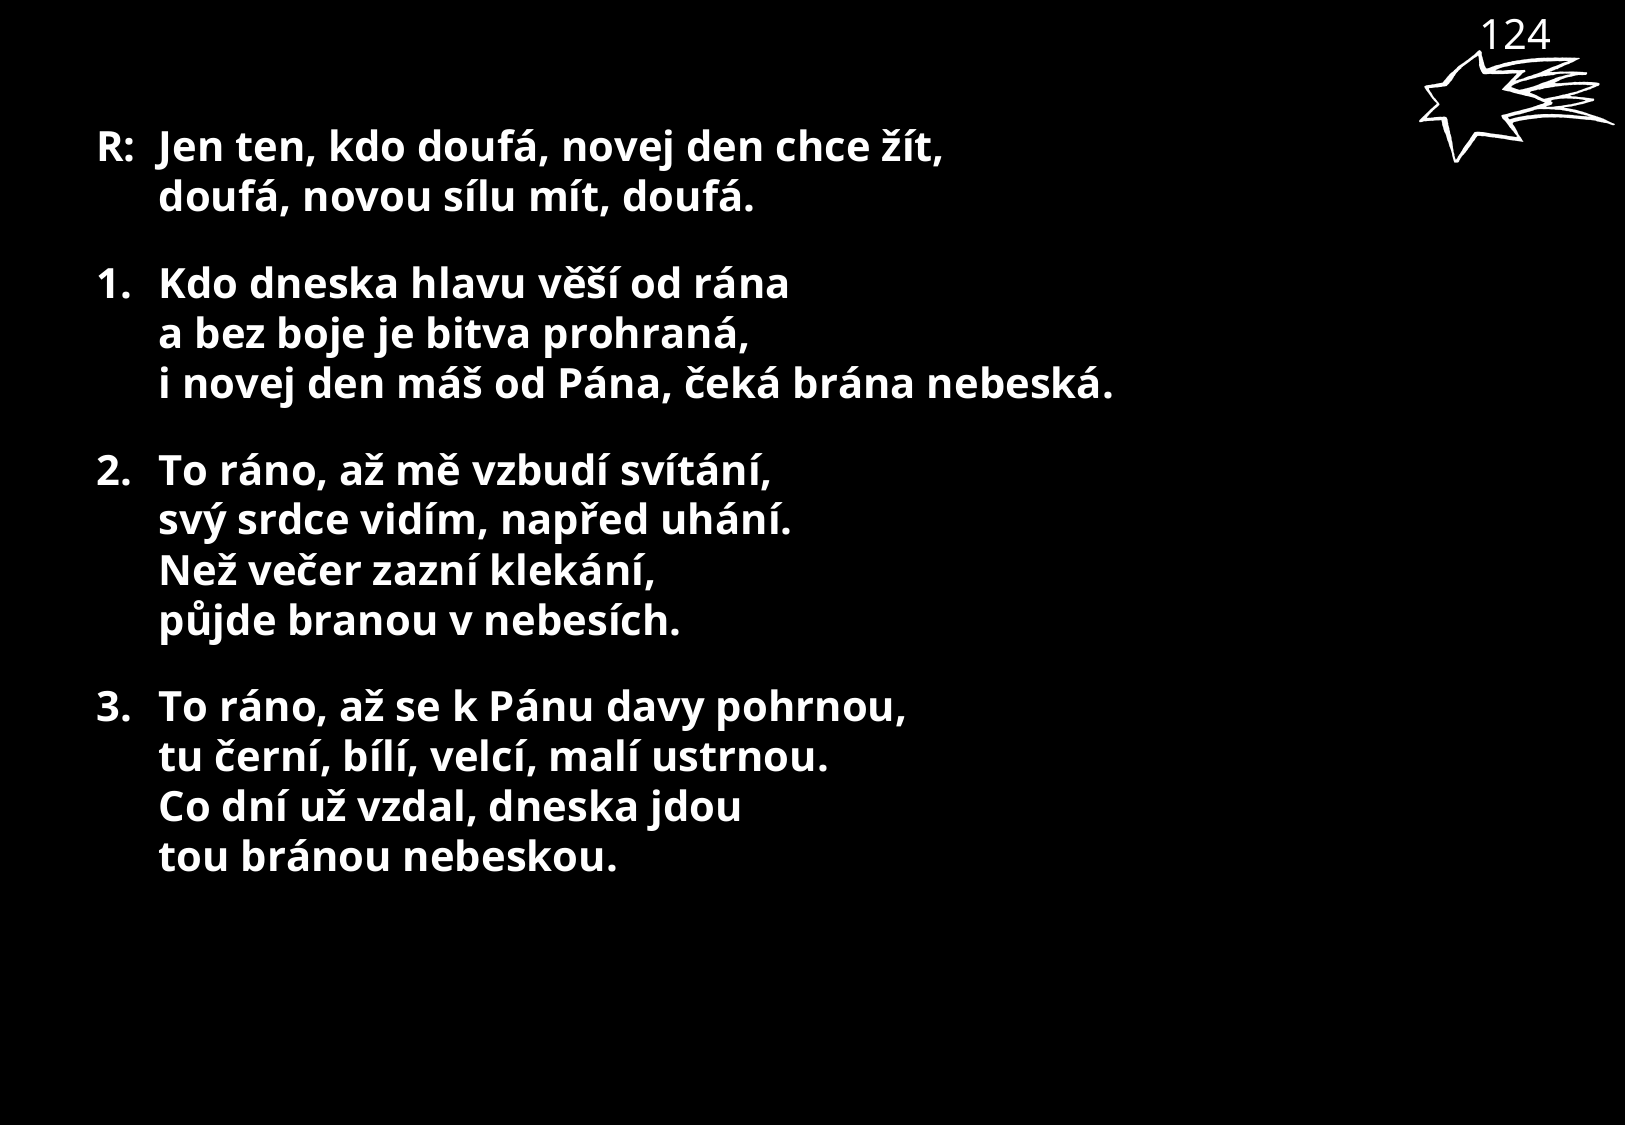

124
# R: 	Jen ten, kdo doufá, novej den chce žít, doufá, novou sílu mít, doufá.
Kdo dneska hlavu věší od rána
a bez boje je bitva prohraná,
i novej den máš od Pána, čeká brána nebeská.
To ráno, až mě vzbudí svítání,
svý srdce vidím, napřed uhání.
Než večer zazní klekání,
půjde branou v nebesích.
To ráno, až se k Pánu davy pohrnou,
tu černí, bílí, velcí, malí ustrnou.
Co dní už vzdal, dneska jdou
tou bránou nebeskou.